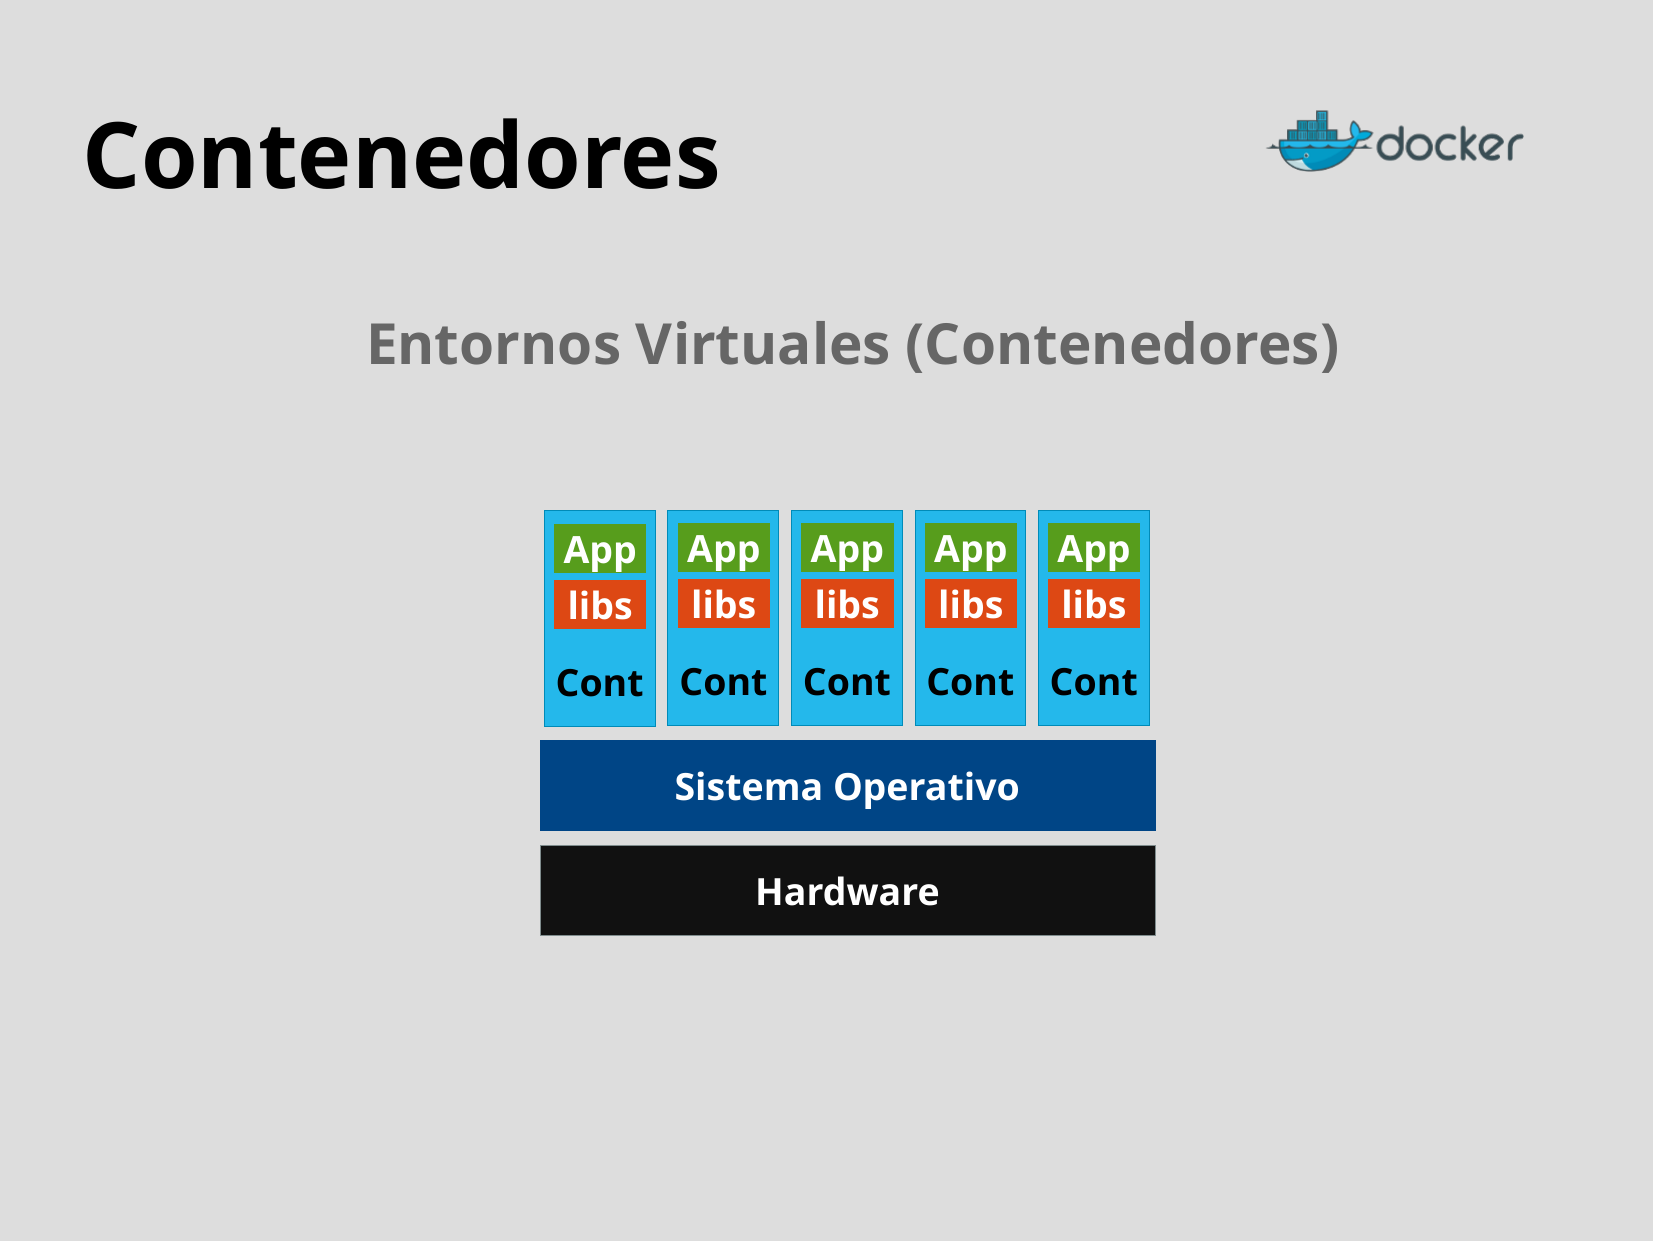

# Contenedores
Entornos Virtuales (Contenedores)
Cont
App
libs
Cont
App
libs
Cont
App
libs
Cont
App
libs
Cont
App
libs
Sistema Operativo
Hardware